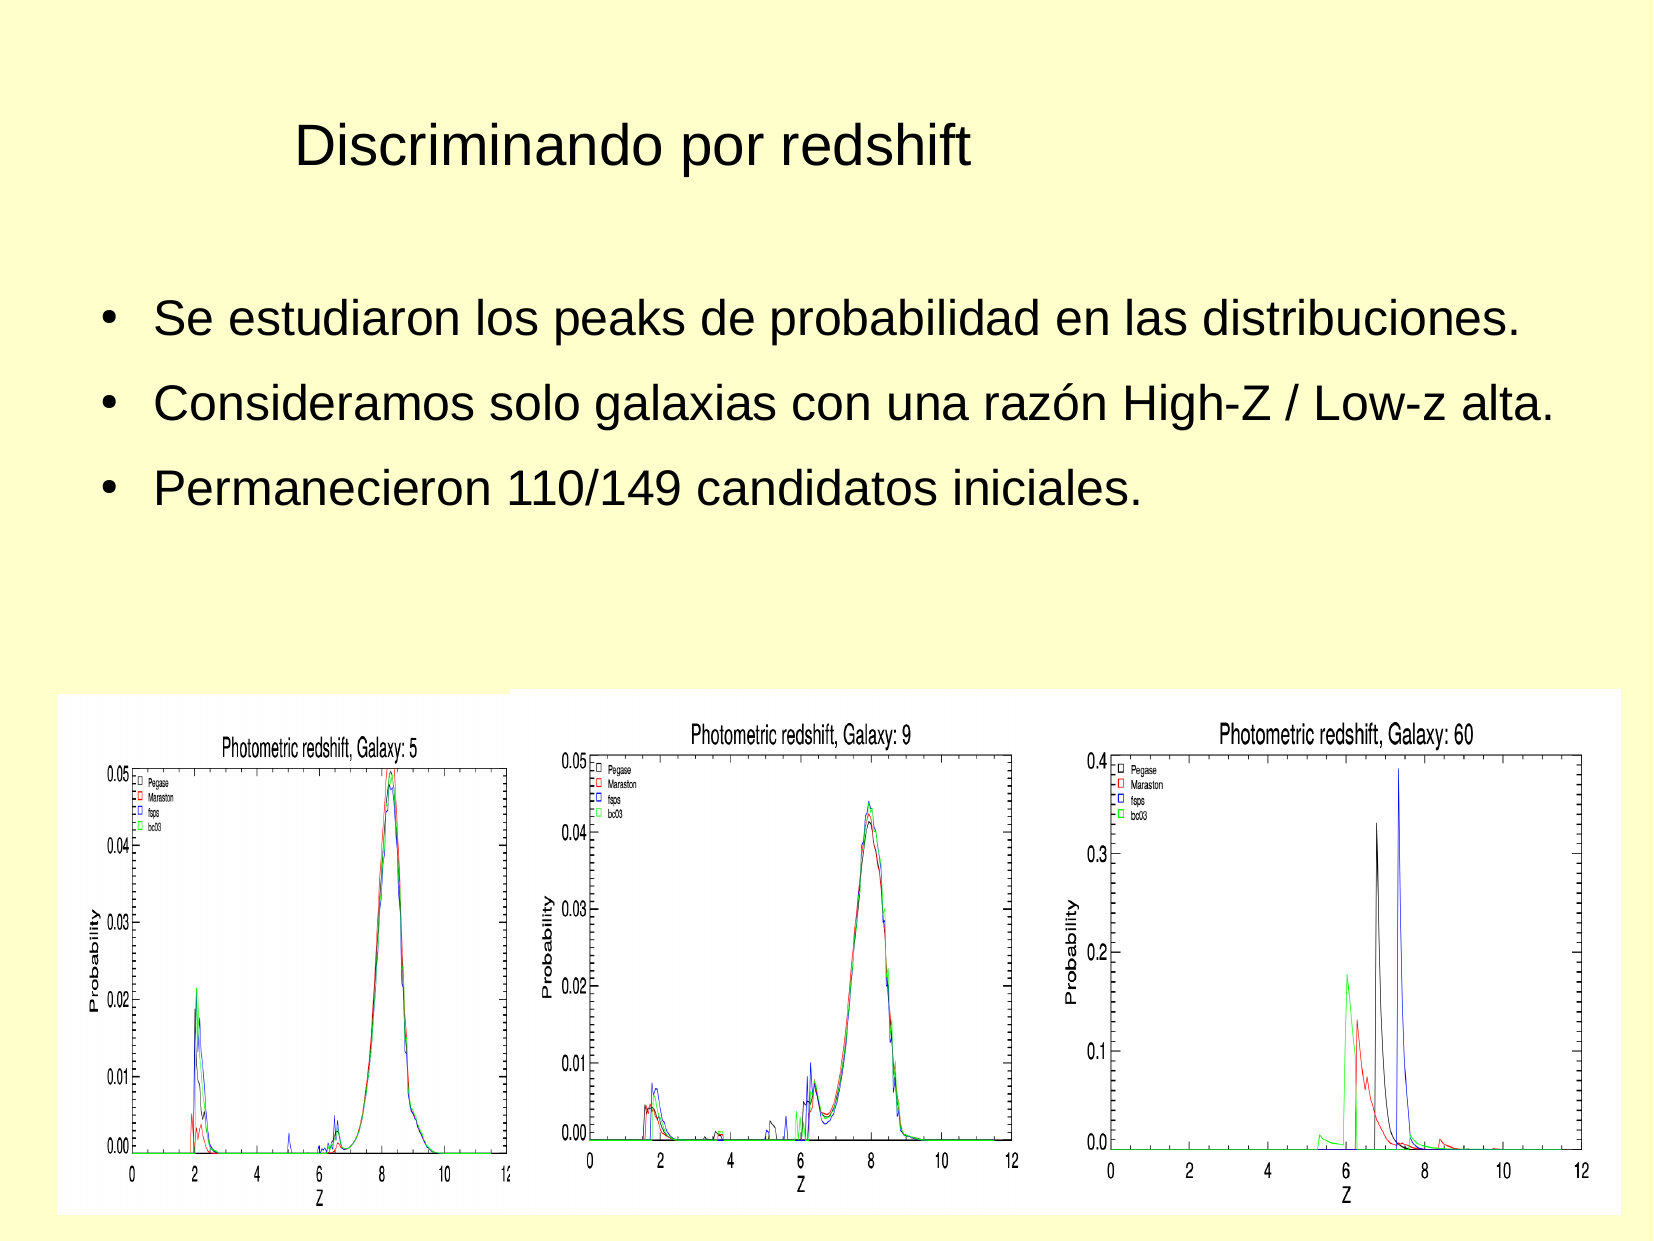

# Discriminando por redshift
Se estudiaron los peaks de probabilidad en las distribuciones.
Consideramos solo galaxias con una razón High-Z / Low-z alta.
Permanecieron 110/149 candidatos iniciales.